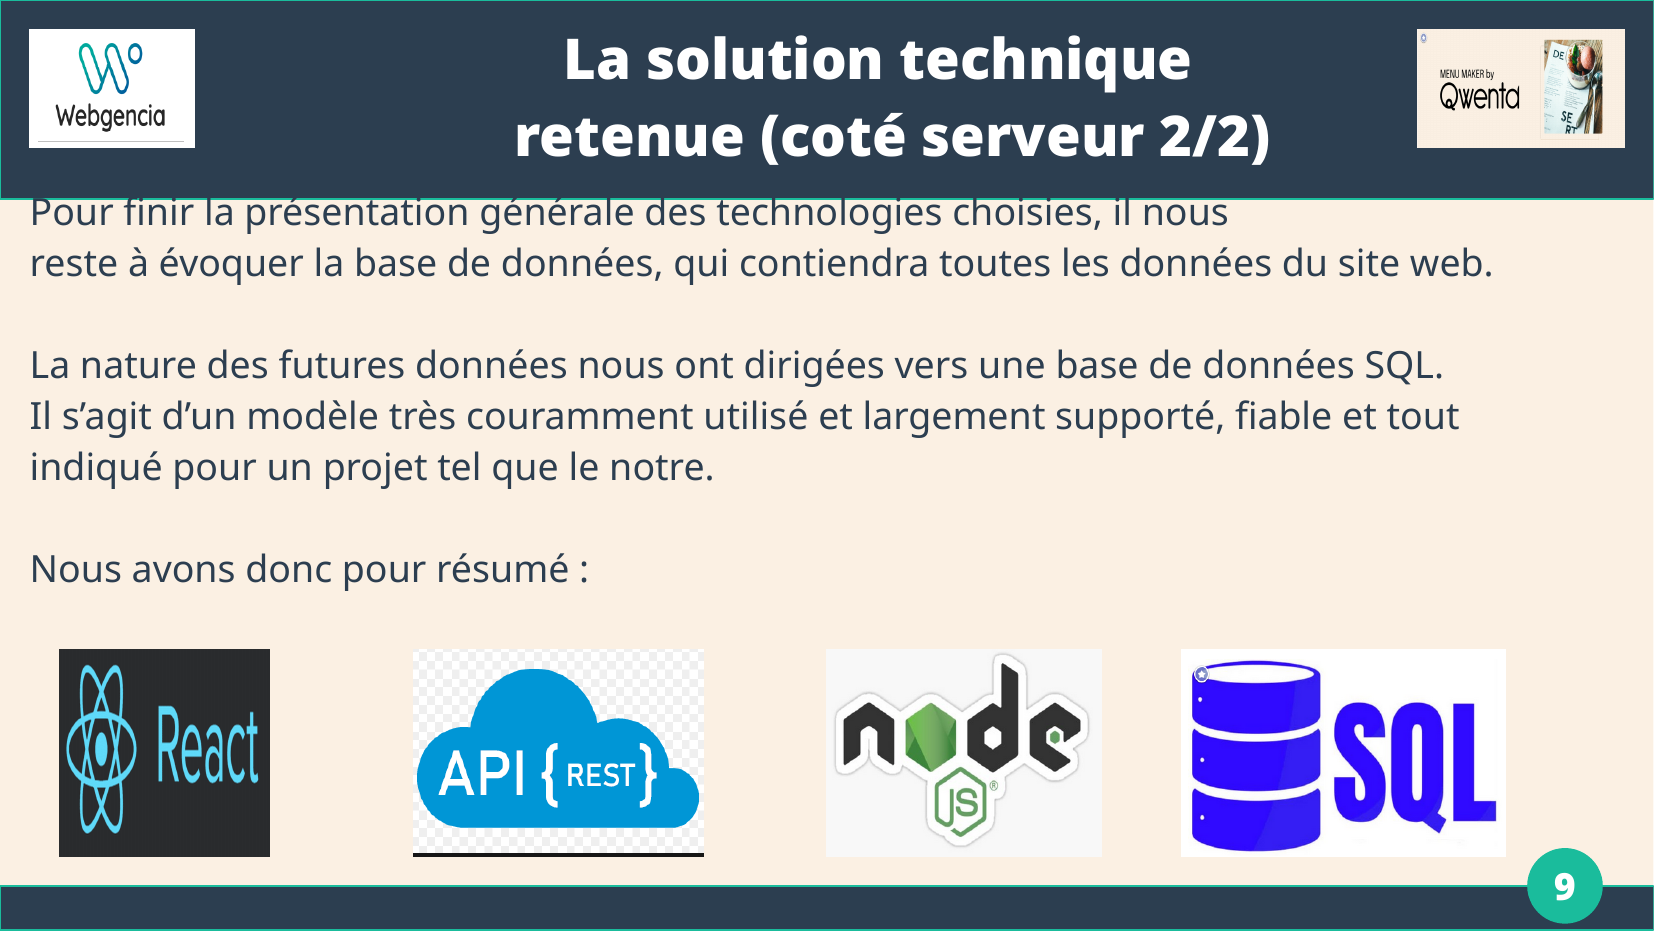

Pour finir la présentation générale des technologies choisies, il nous
reste à évoquer la base de données, qui contiendra toutes les données du site web.
La nature des futures données nous ont dirigées vers une base de données SQL.
Il s’agit d’un modèle très couramment utilisé et largement supporté, fiable et tout indiqué pour un projet tel que le notre.
Nous avons donc pour résumé :
# La solution technique retenue (coté serveur 2/2)
9